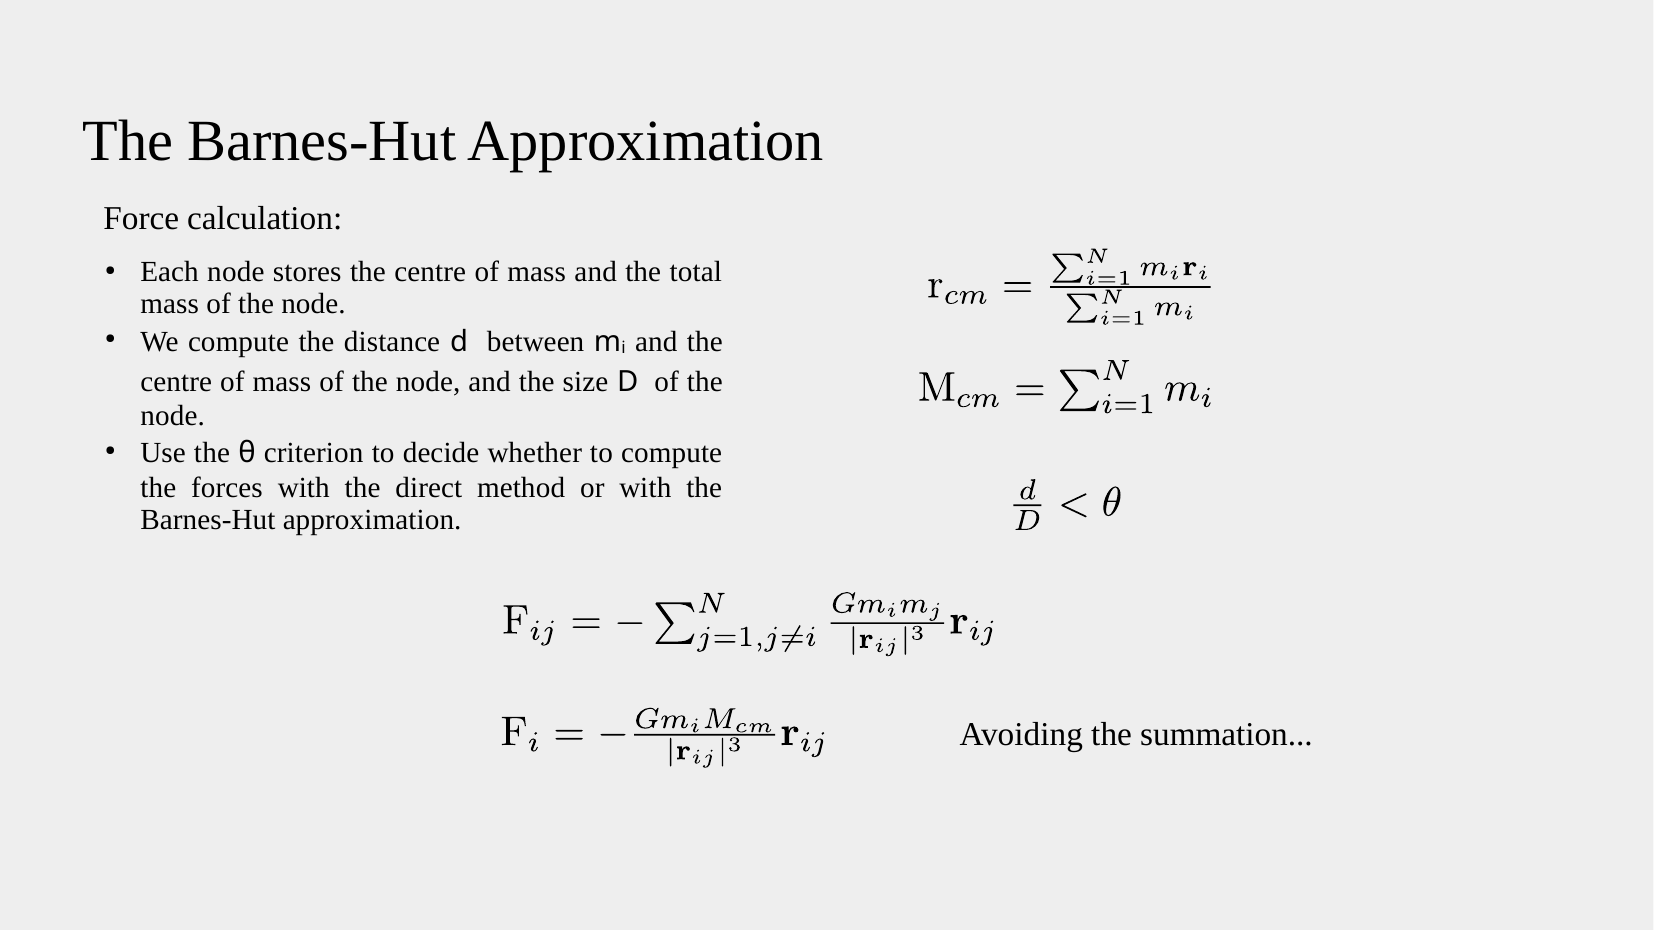

# The Barnes-Hut Approximation
Force calculation:
Each node stores the centre of mass and the total mass of the node.
We compute the distance d between mi and the centre of mass of the node, and the size D of the node.
Use the θ criterion to decide whether to compute the forces with the direct method or with the Barnes-Hut approximation.
Avoiding the summation...